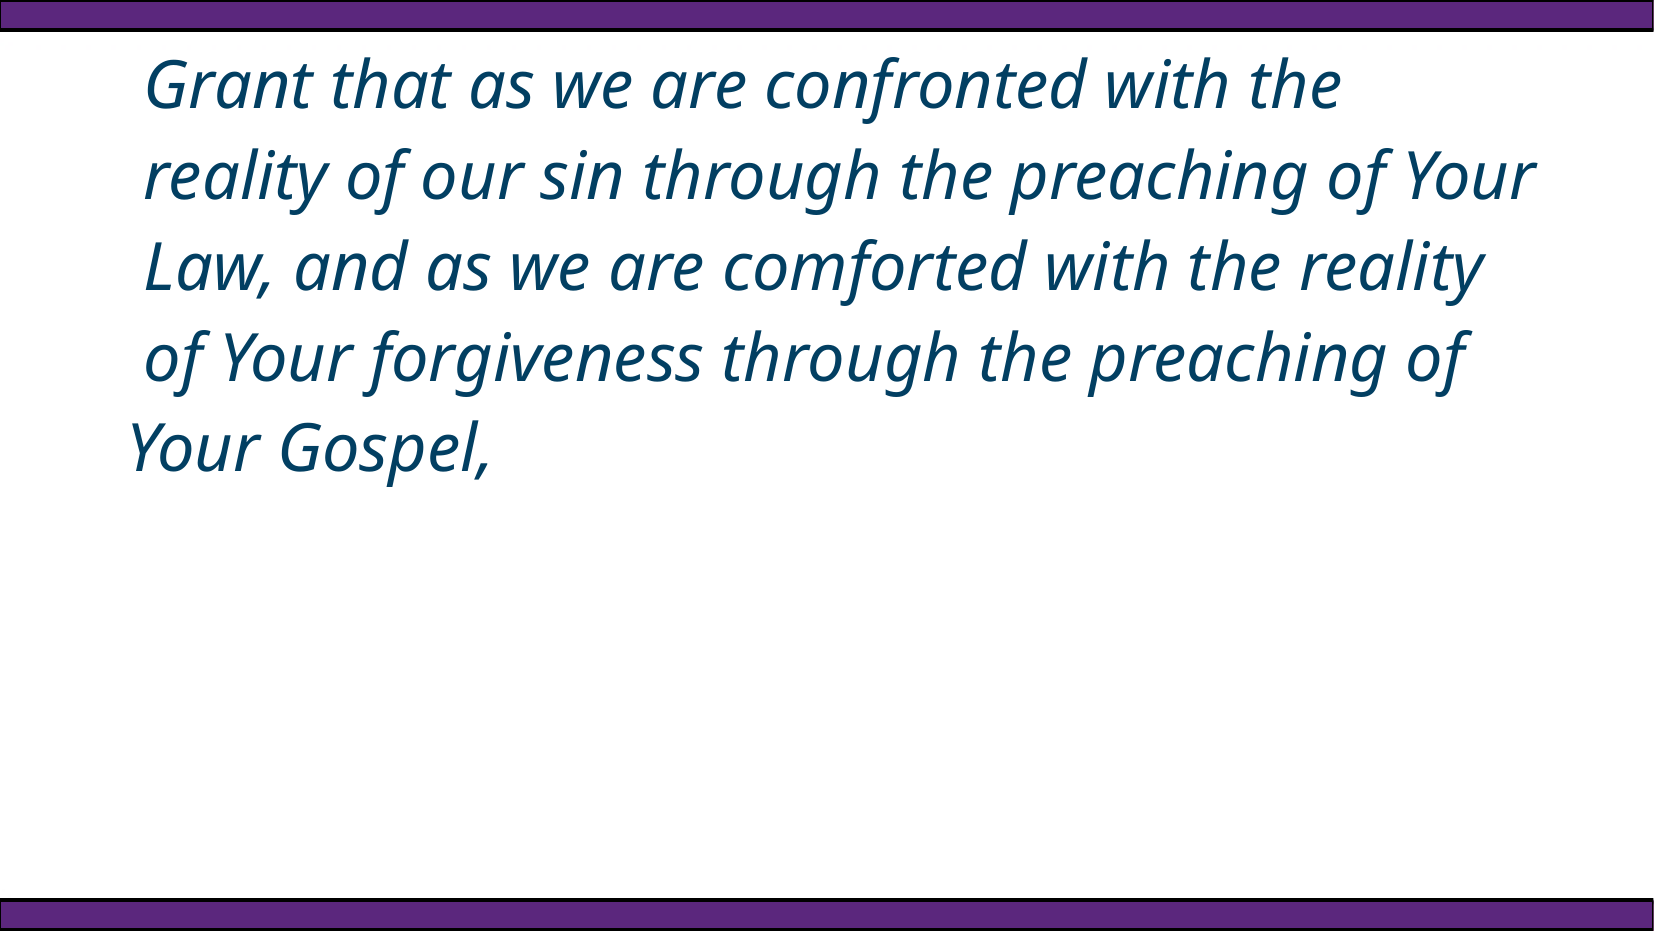

Grant that as we are confronted with the
 reality of our sin through the preaching of Your
 Law, and as we are comforted with the reality
 of Your forgiveness through the preaching of Your Gospel,